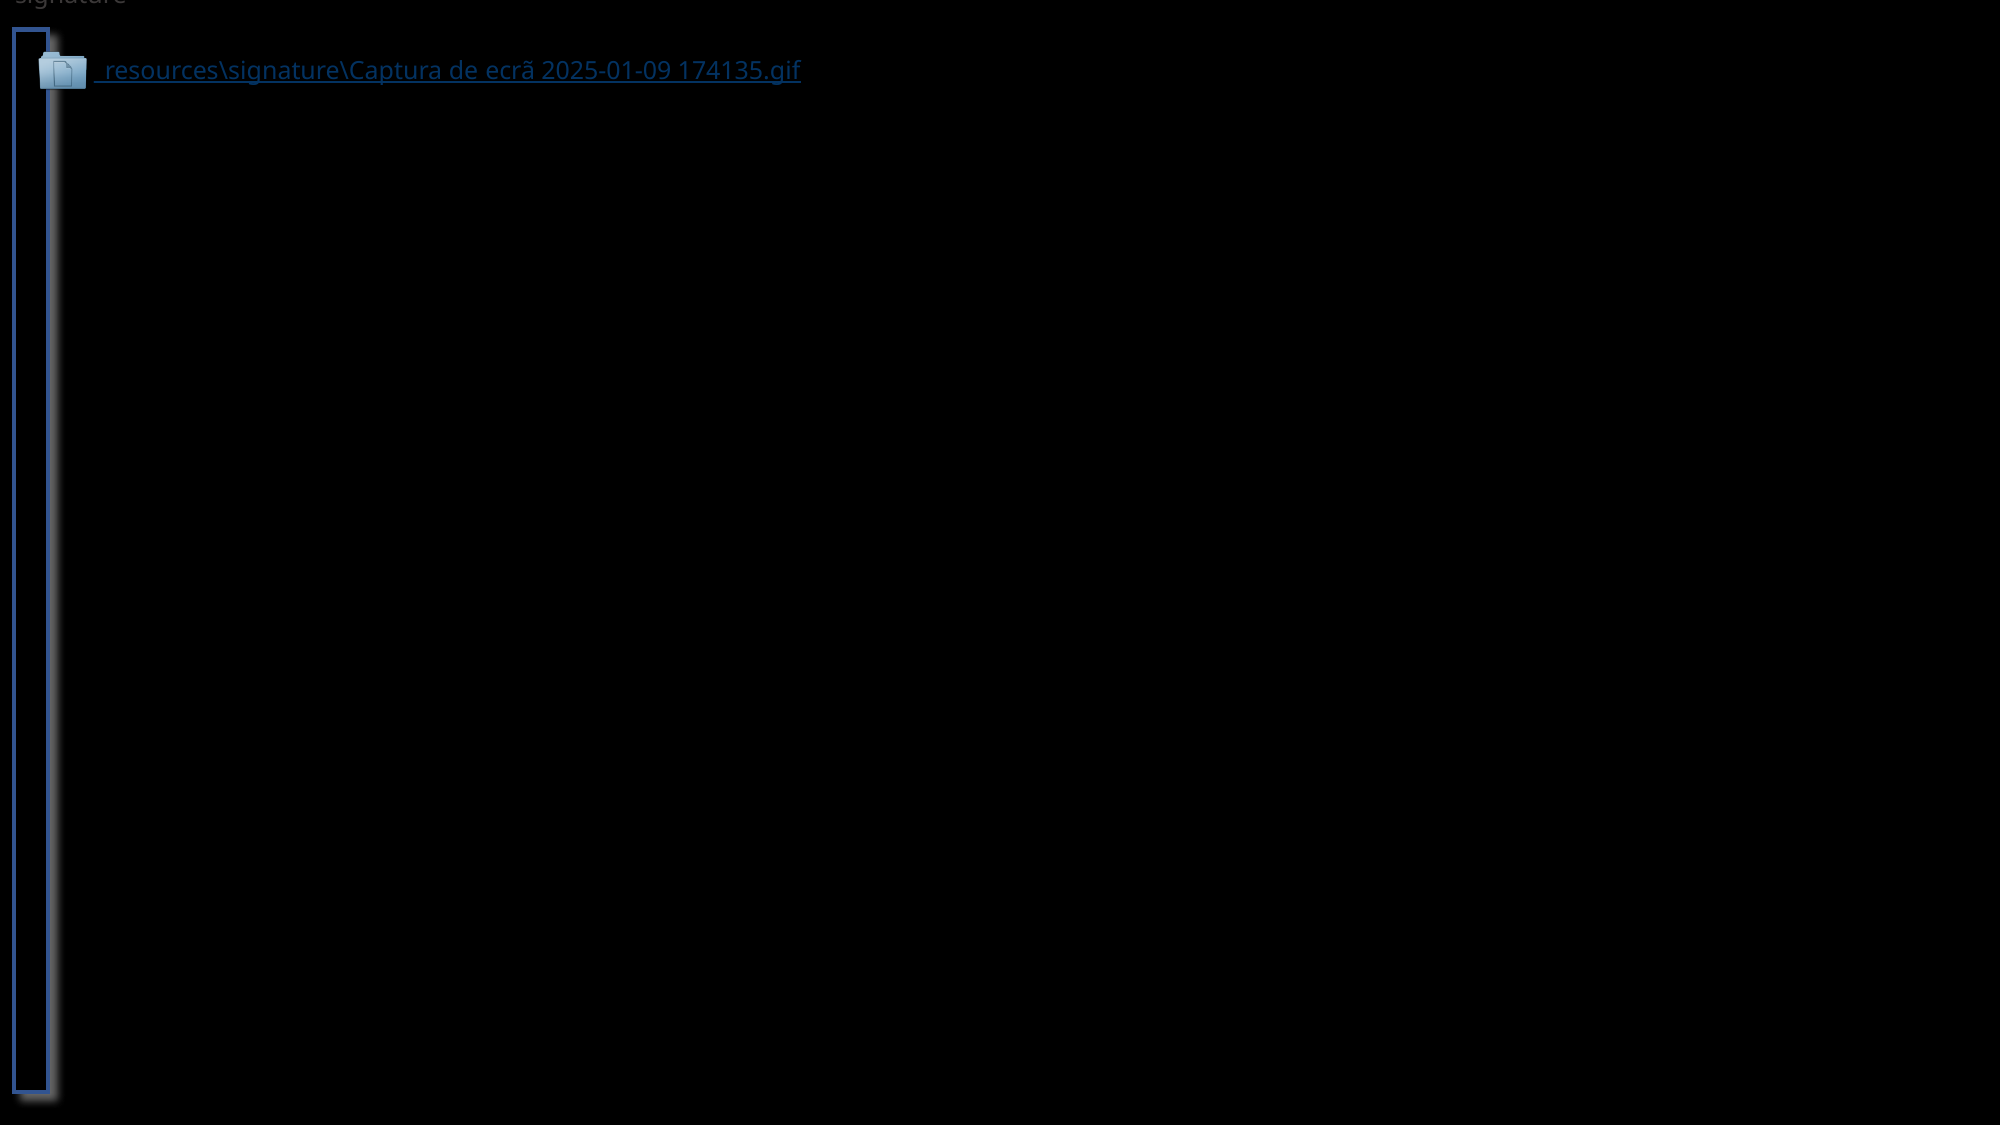

# 5. signature
_resources\signature\Captura de ecrã 2025-01-09 174135.gif